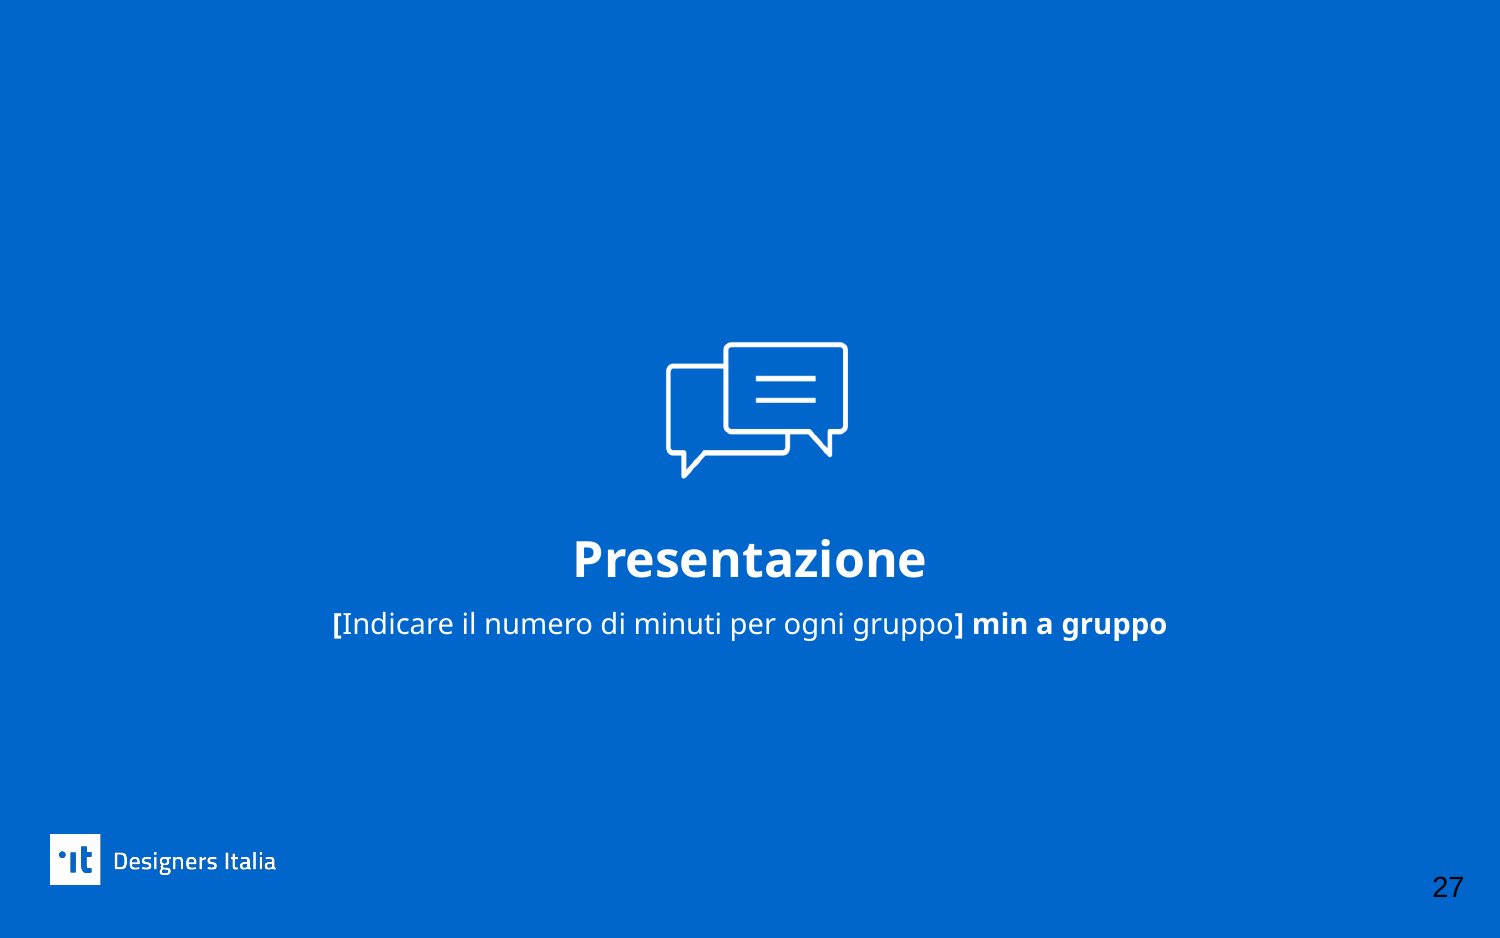

Presentazione
[Indicare il numero di minuti per ogni gruppo] min a gruppo